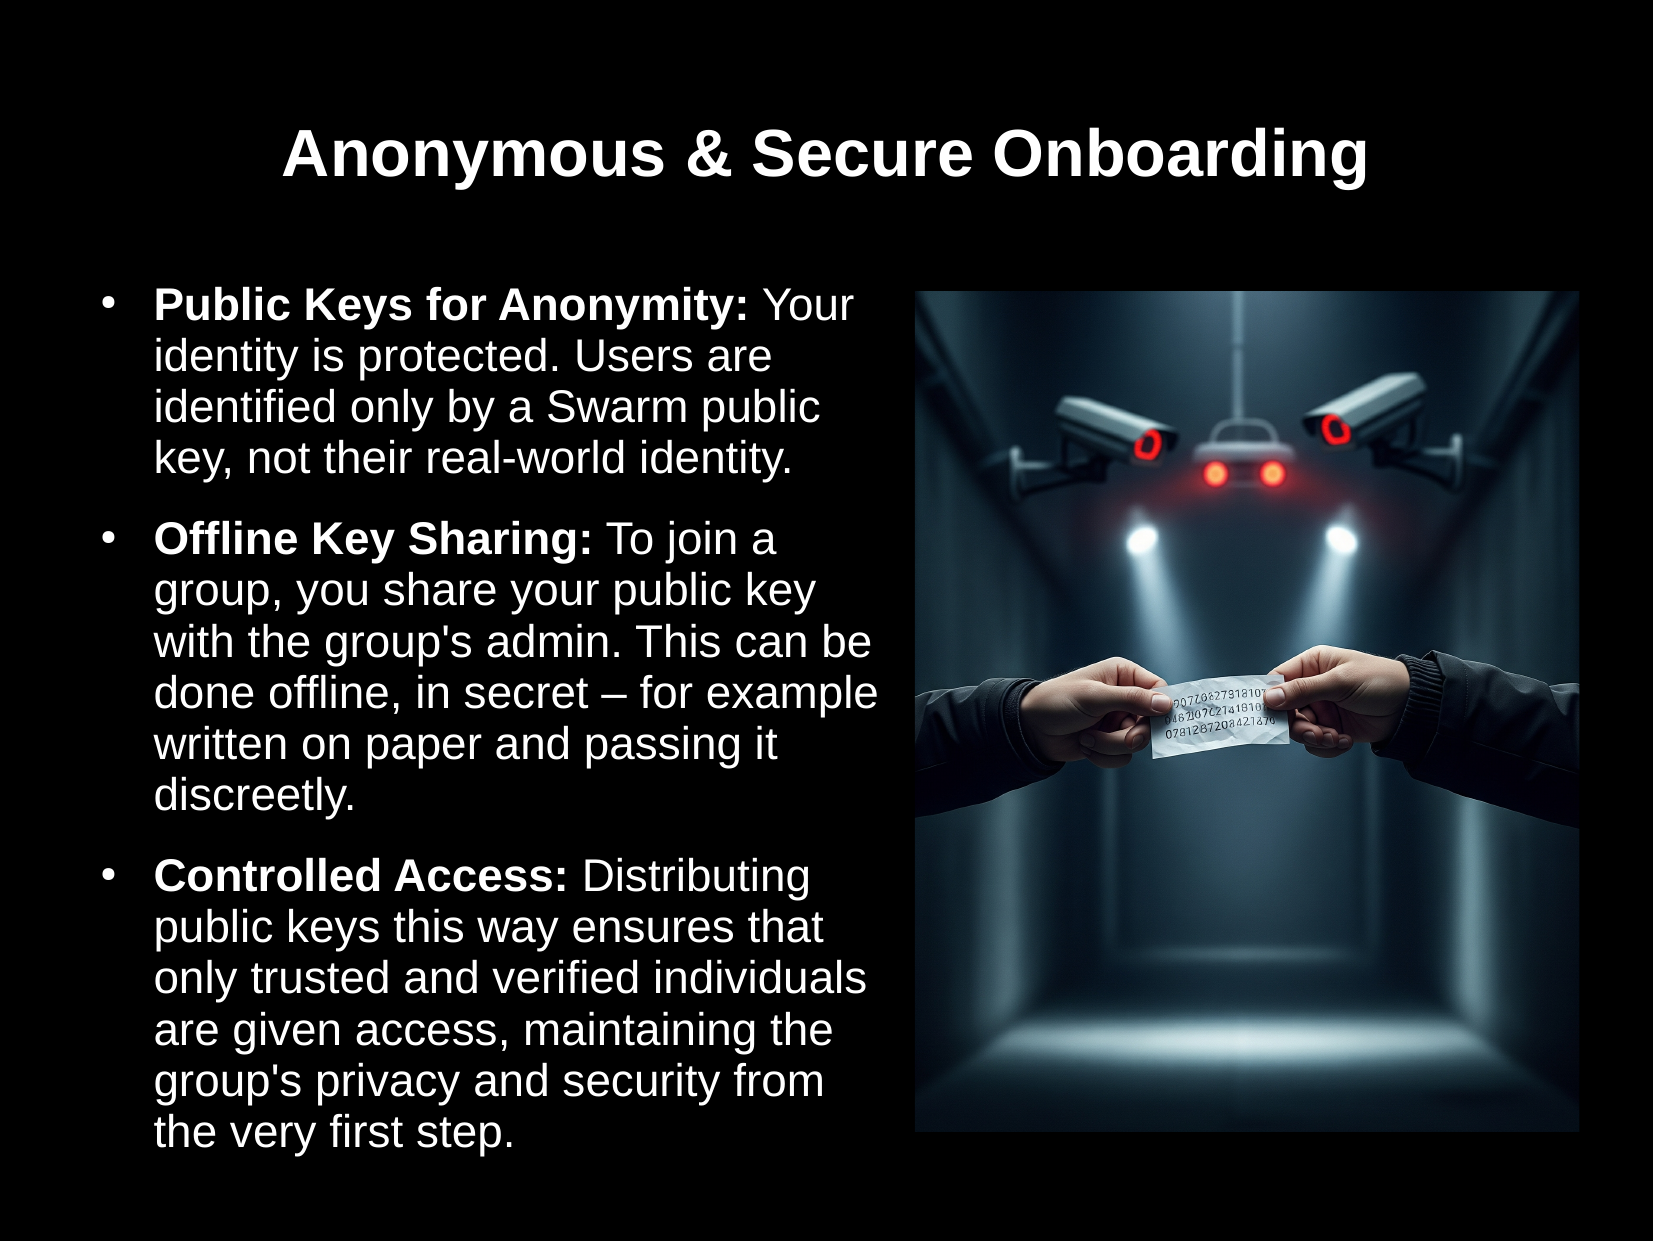

# Anonymous & Secure Onboarding
Public Keys for Anonymity: Your identity is protected. Users are identified only by a Swarm public key, not their real-world identity.
Offline Key Sharing: To join a group, you share your public key with the group's admin. This can be done offline, in secret – for example written on paper and passing it discreetly.
Controlled Access: Distributing public keys this way ensures that only trusted and verified individuals are given access, maintaining the group's privacy and security from the very first step.